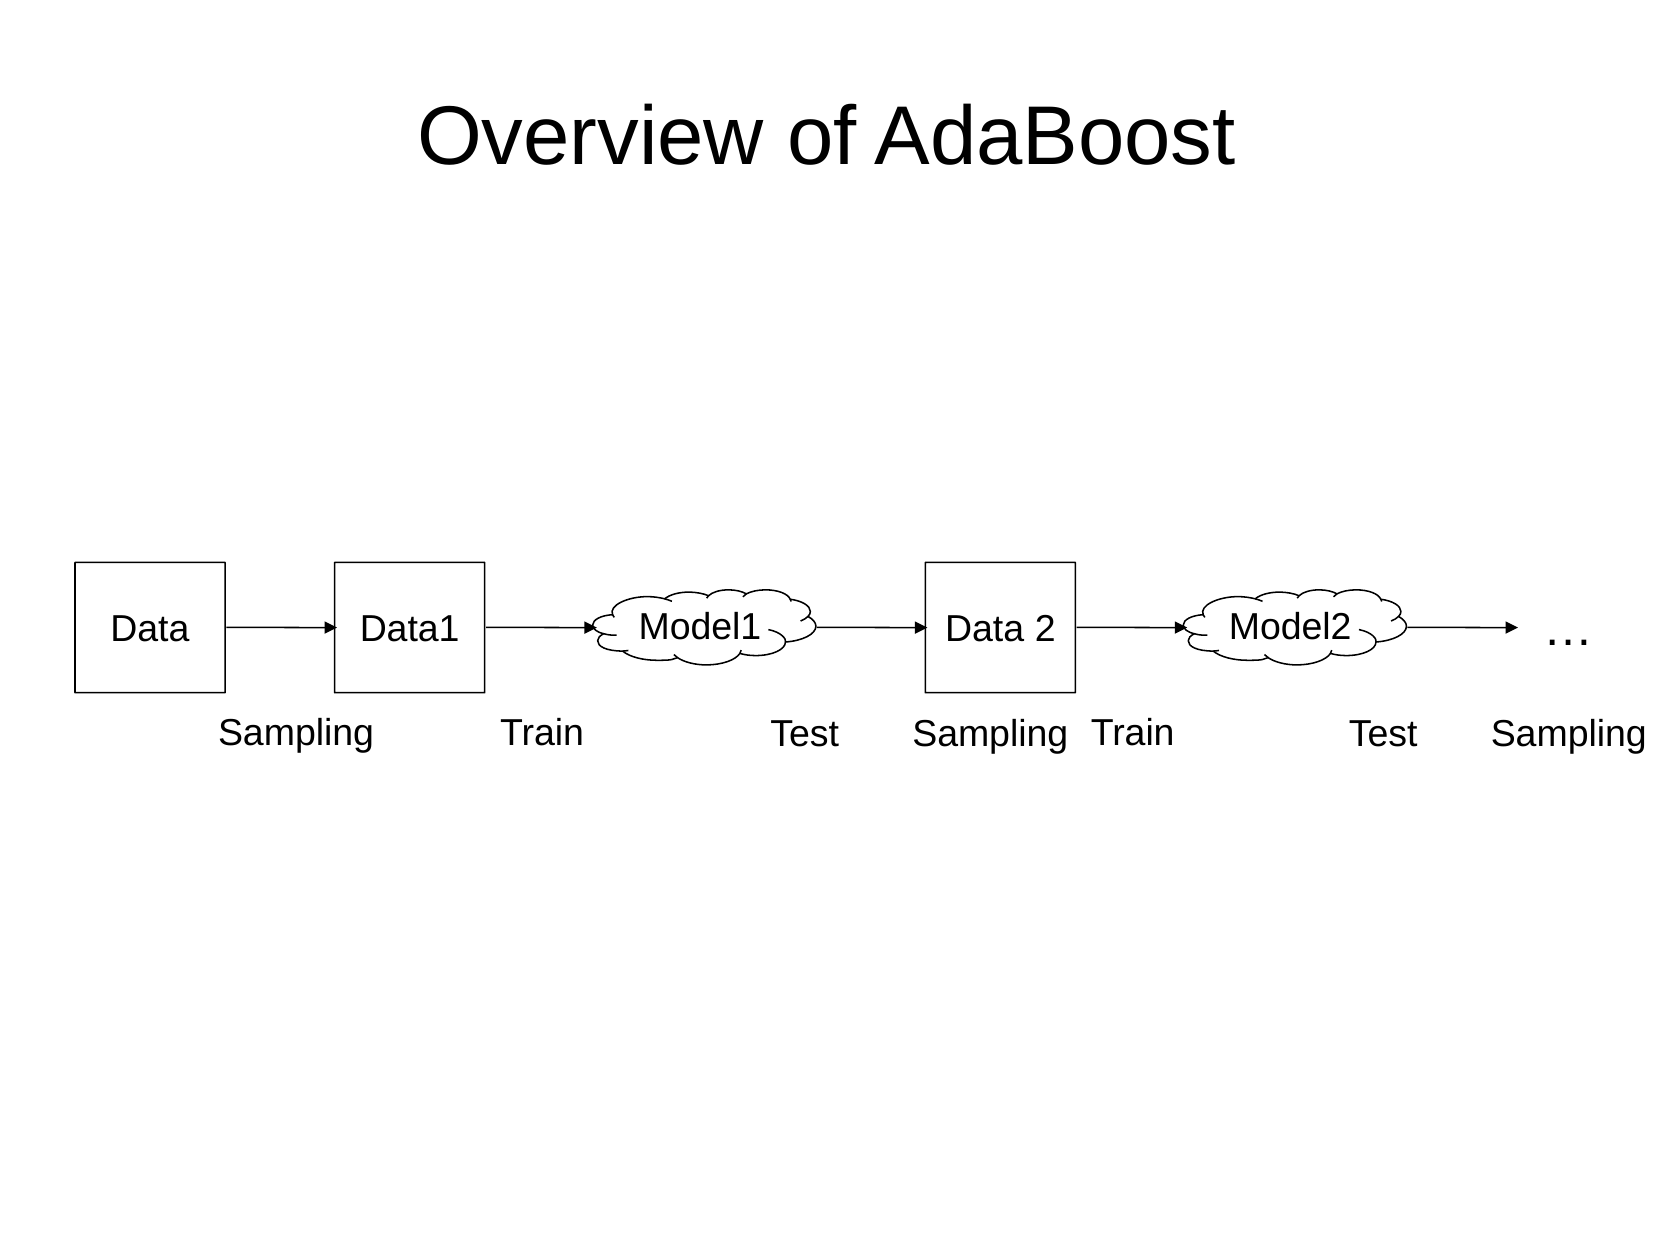

# Overview of AdaBoost
Data
Data1
Data 2
Model1
Model2
…
Sampling
Train
Train
Test Sampling
Test Sampling